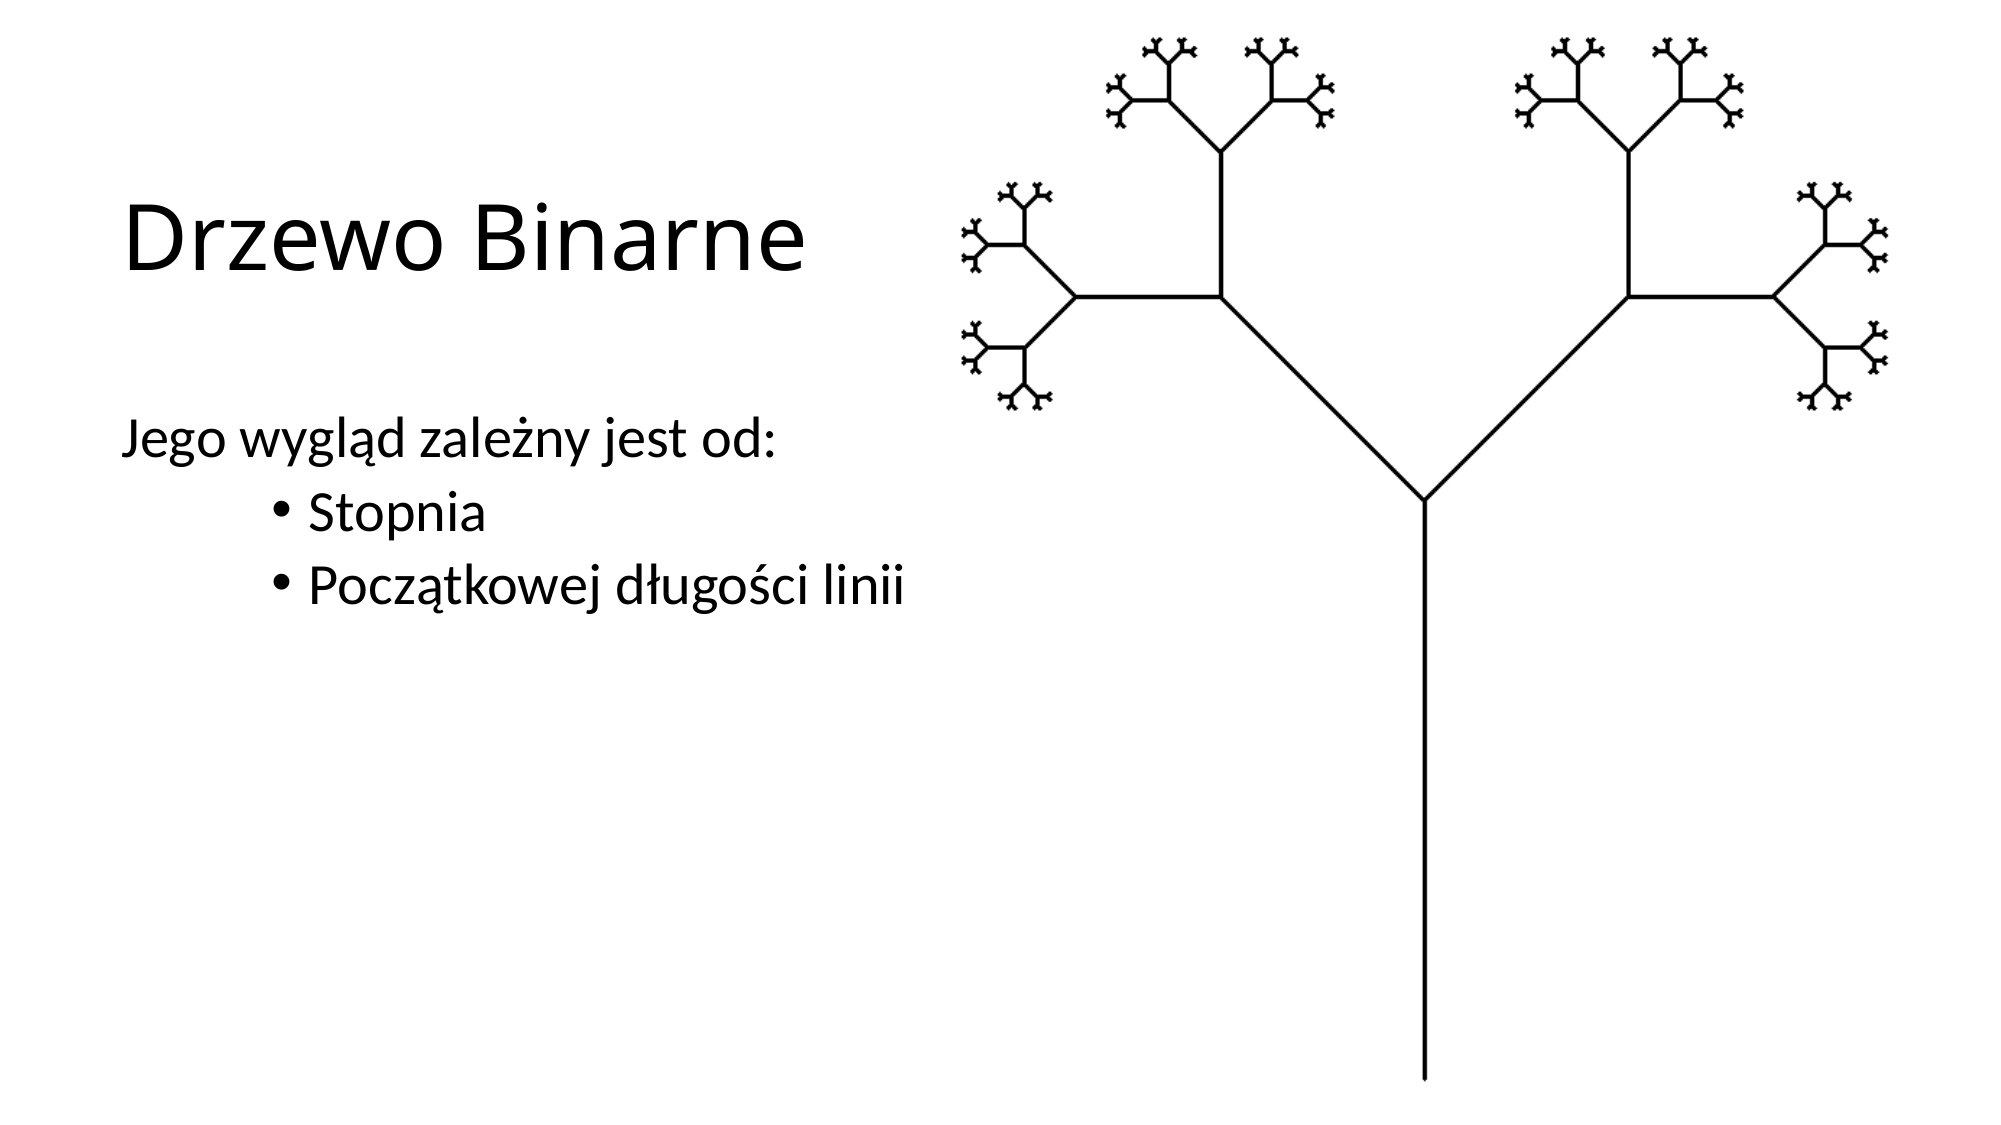

# Drzewo Binarne
Jego wygląd zależny jest od:
Stopnia
Początkowej długości linii